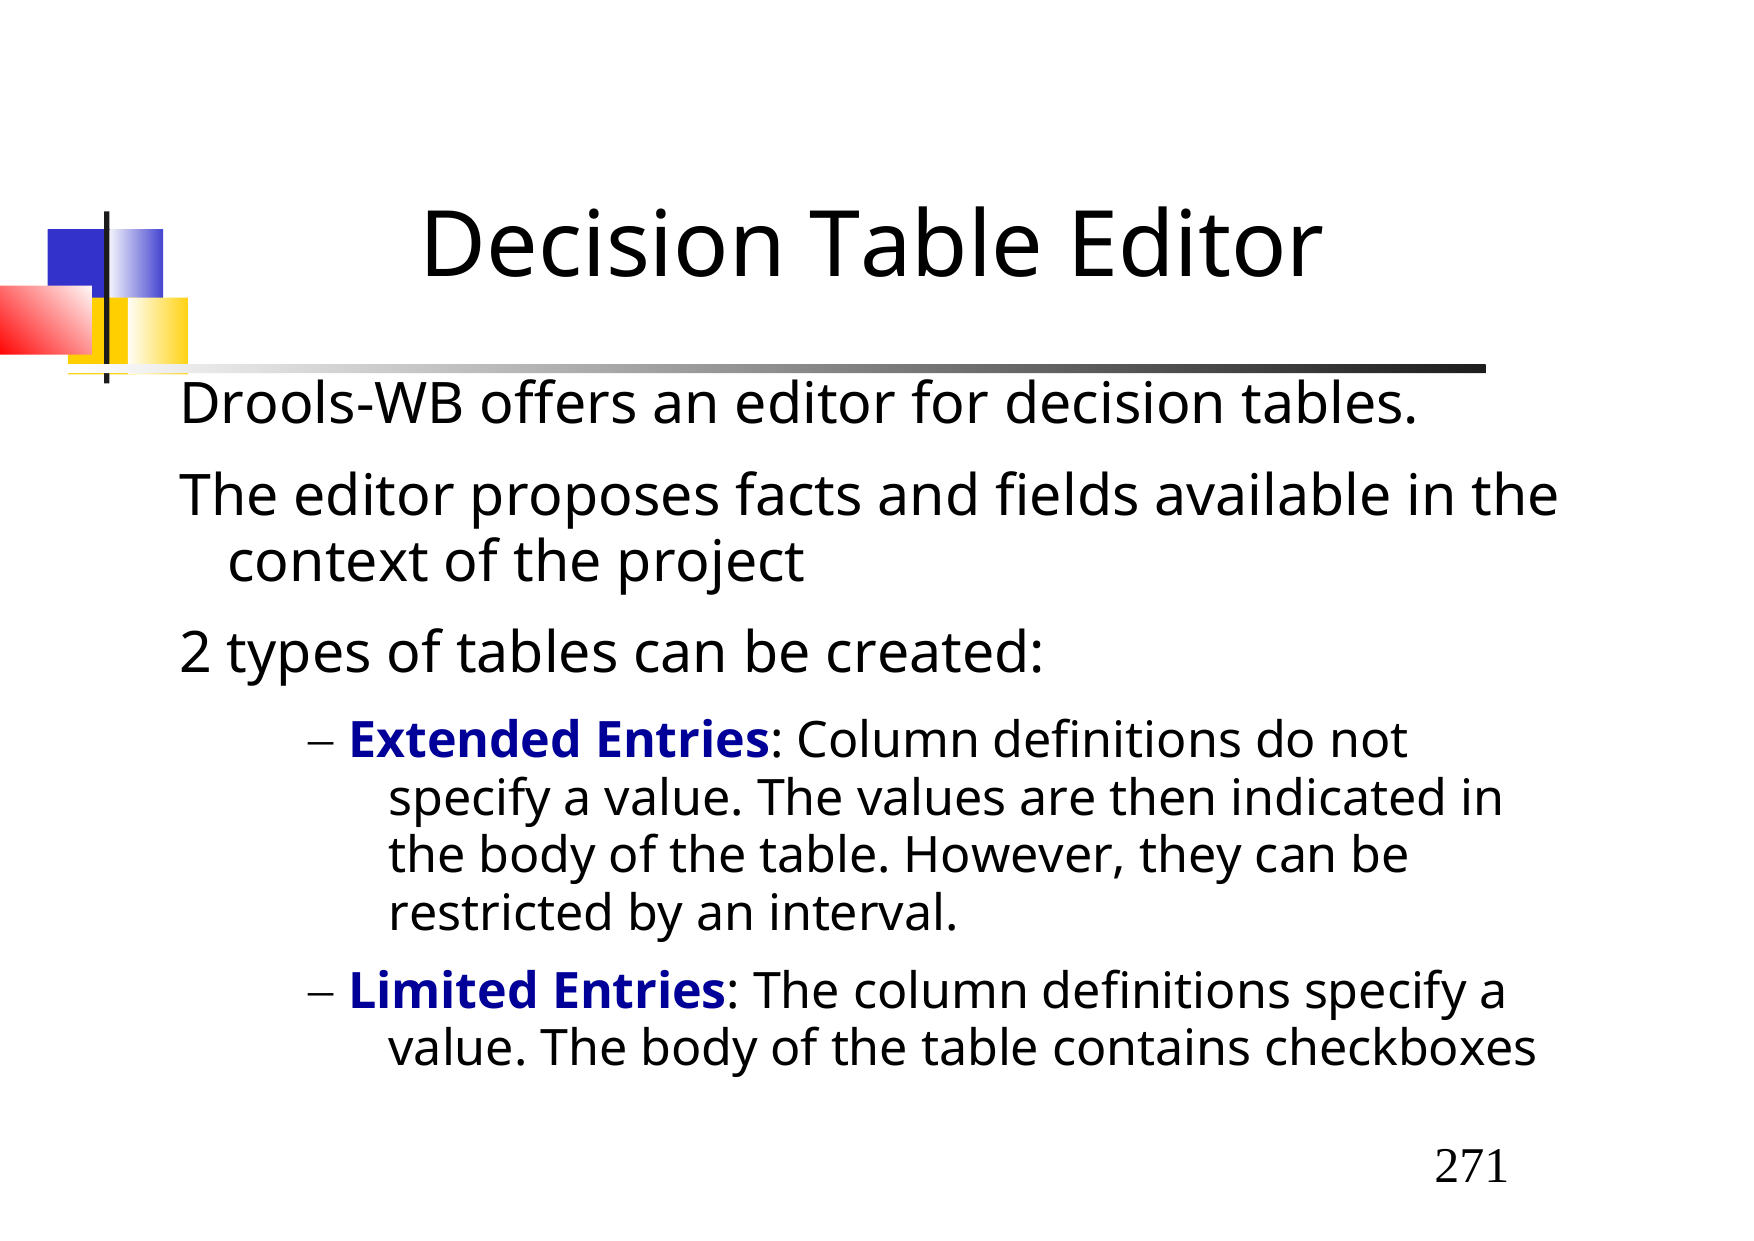

# Decision Table Editor
Drools-WB offers an editor for decision tables.
The editor proposes facts and fields available in the context of the project
2 types of tables can be created:
Extended Entries: Column definitions do not specify a value. The values are then indicated in the body of the table. However, they can be restricted by an interval.
Limited Entries: The column definitions specify a value. The body of the table contains checkboxes